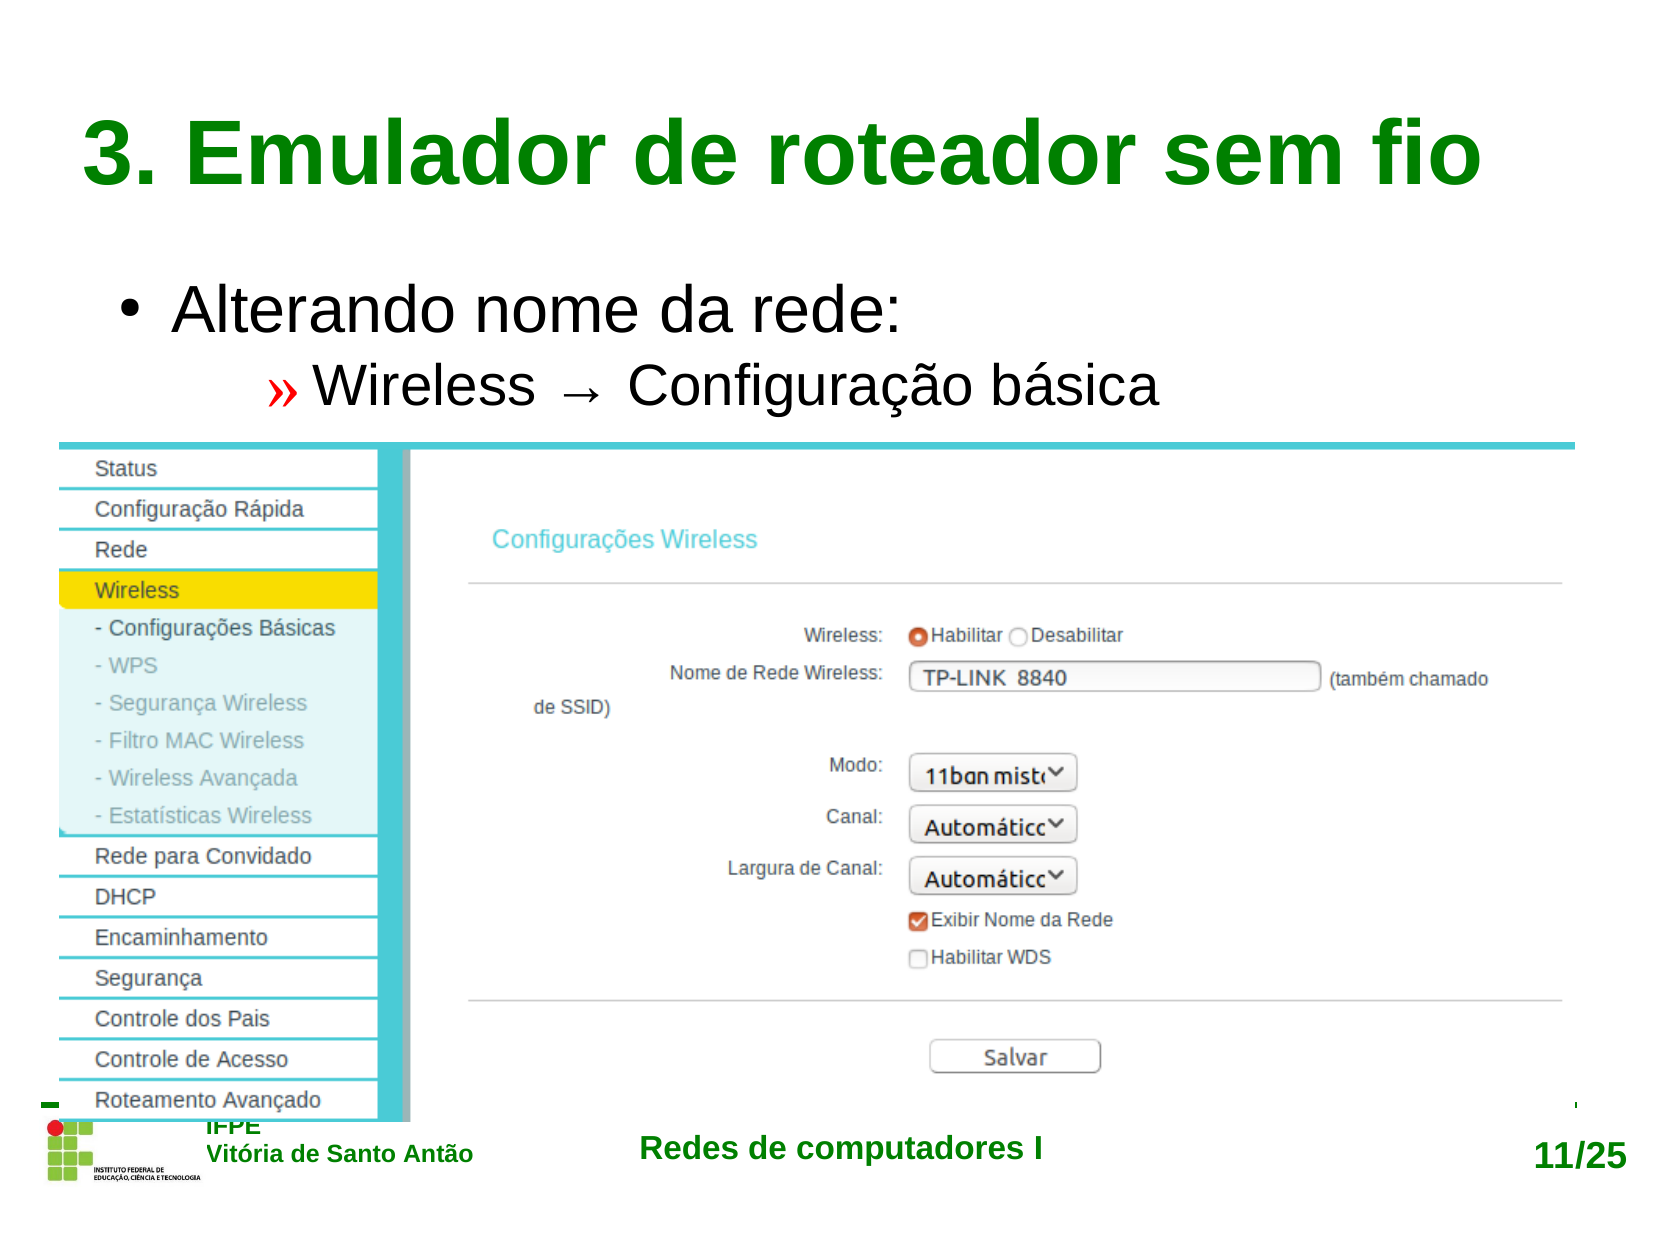

# 3. Emulador de roteador sem fio
Alterando nome da rede:
Wireless → Configuração básica